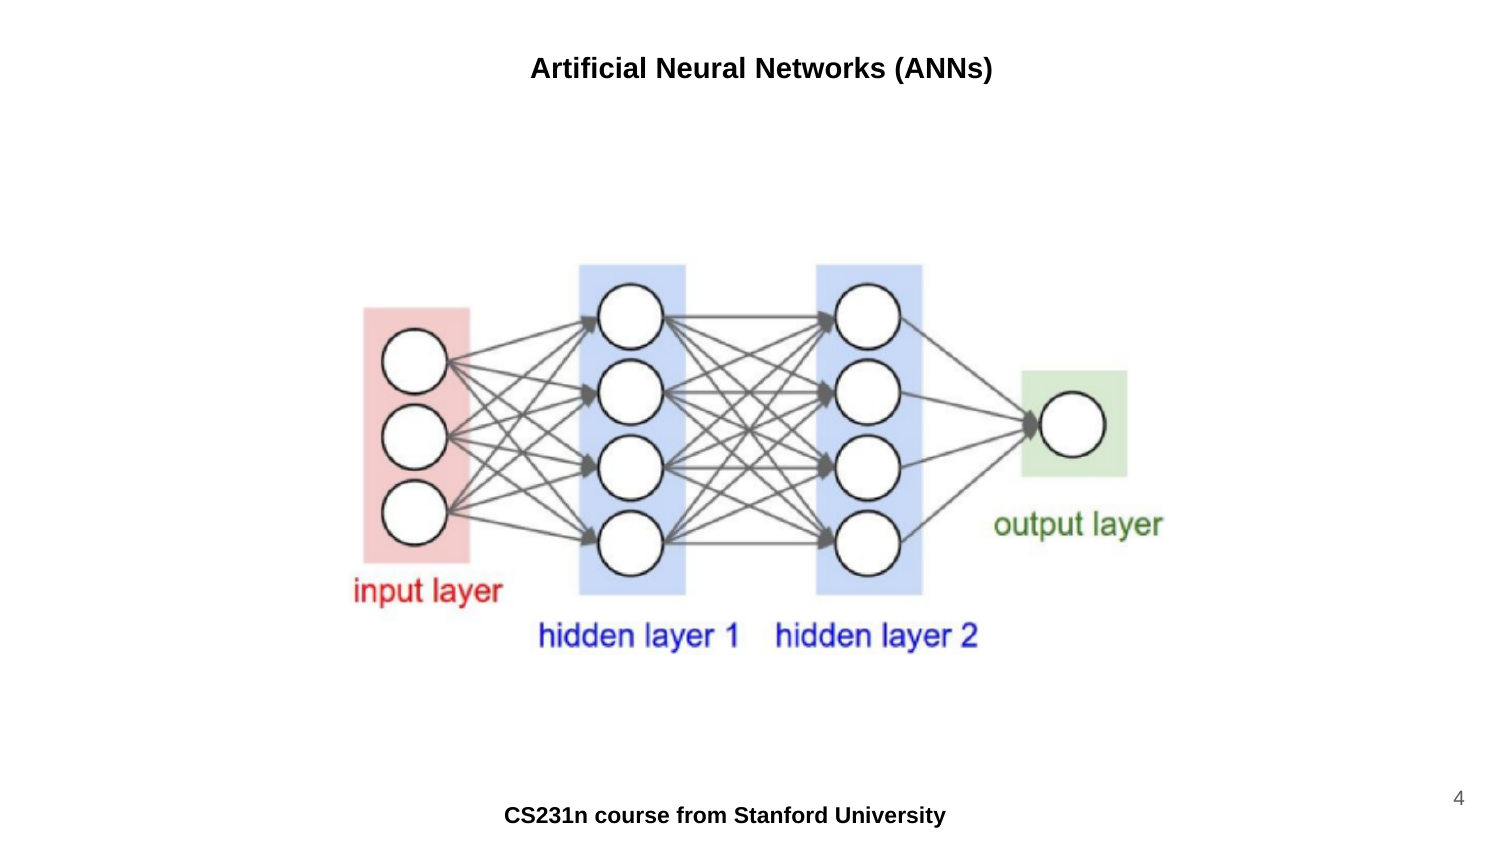

Artificial Neural Networks (ANNs)
CS231n course from Stanford University